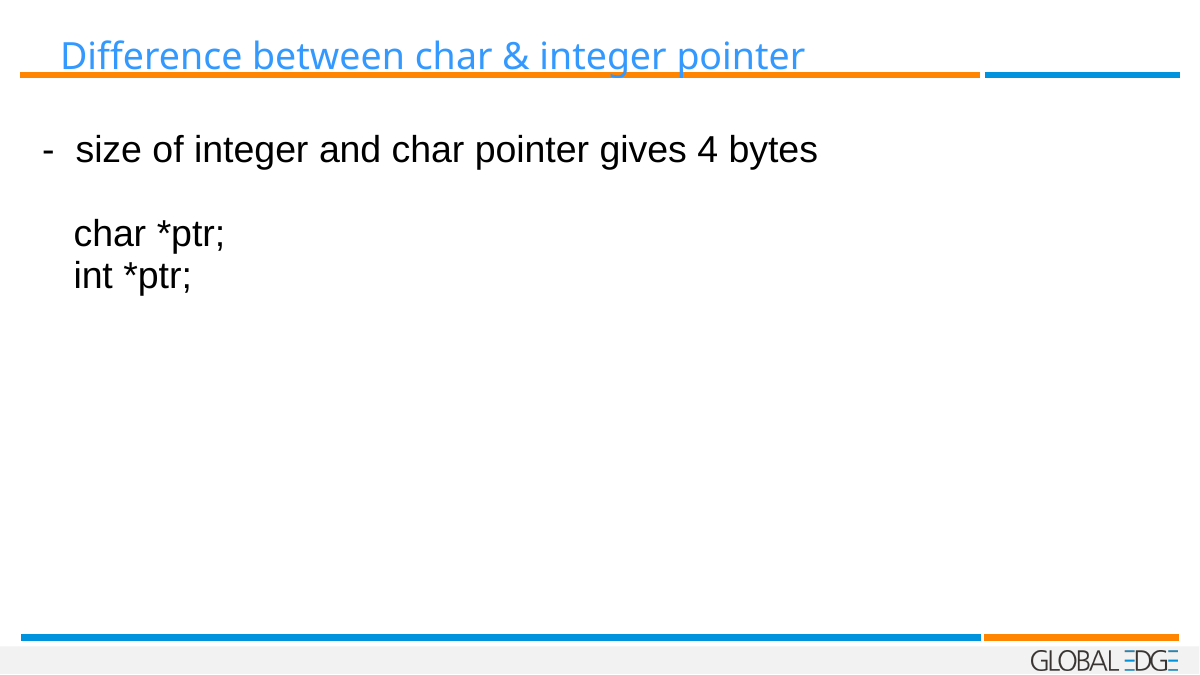

# Difference between char & integer pointer
- size of integer and char pointer gives 4 bytes
 char *ptr;
 int *ptr;